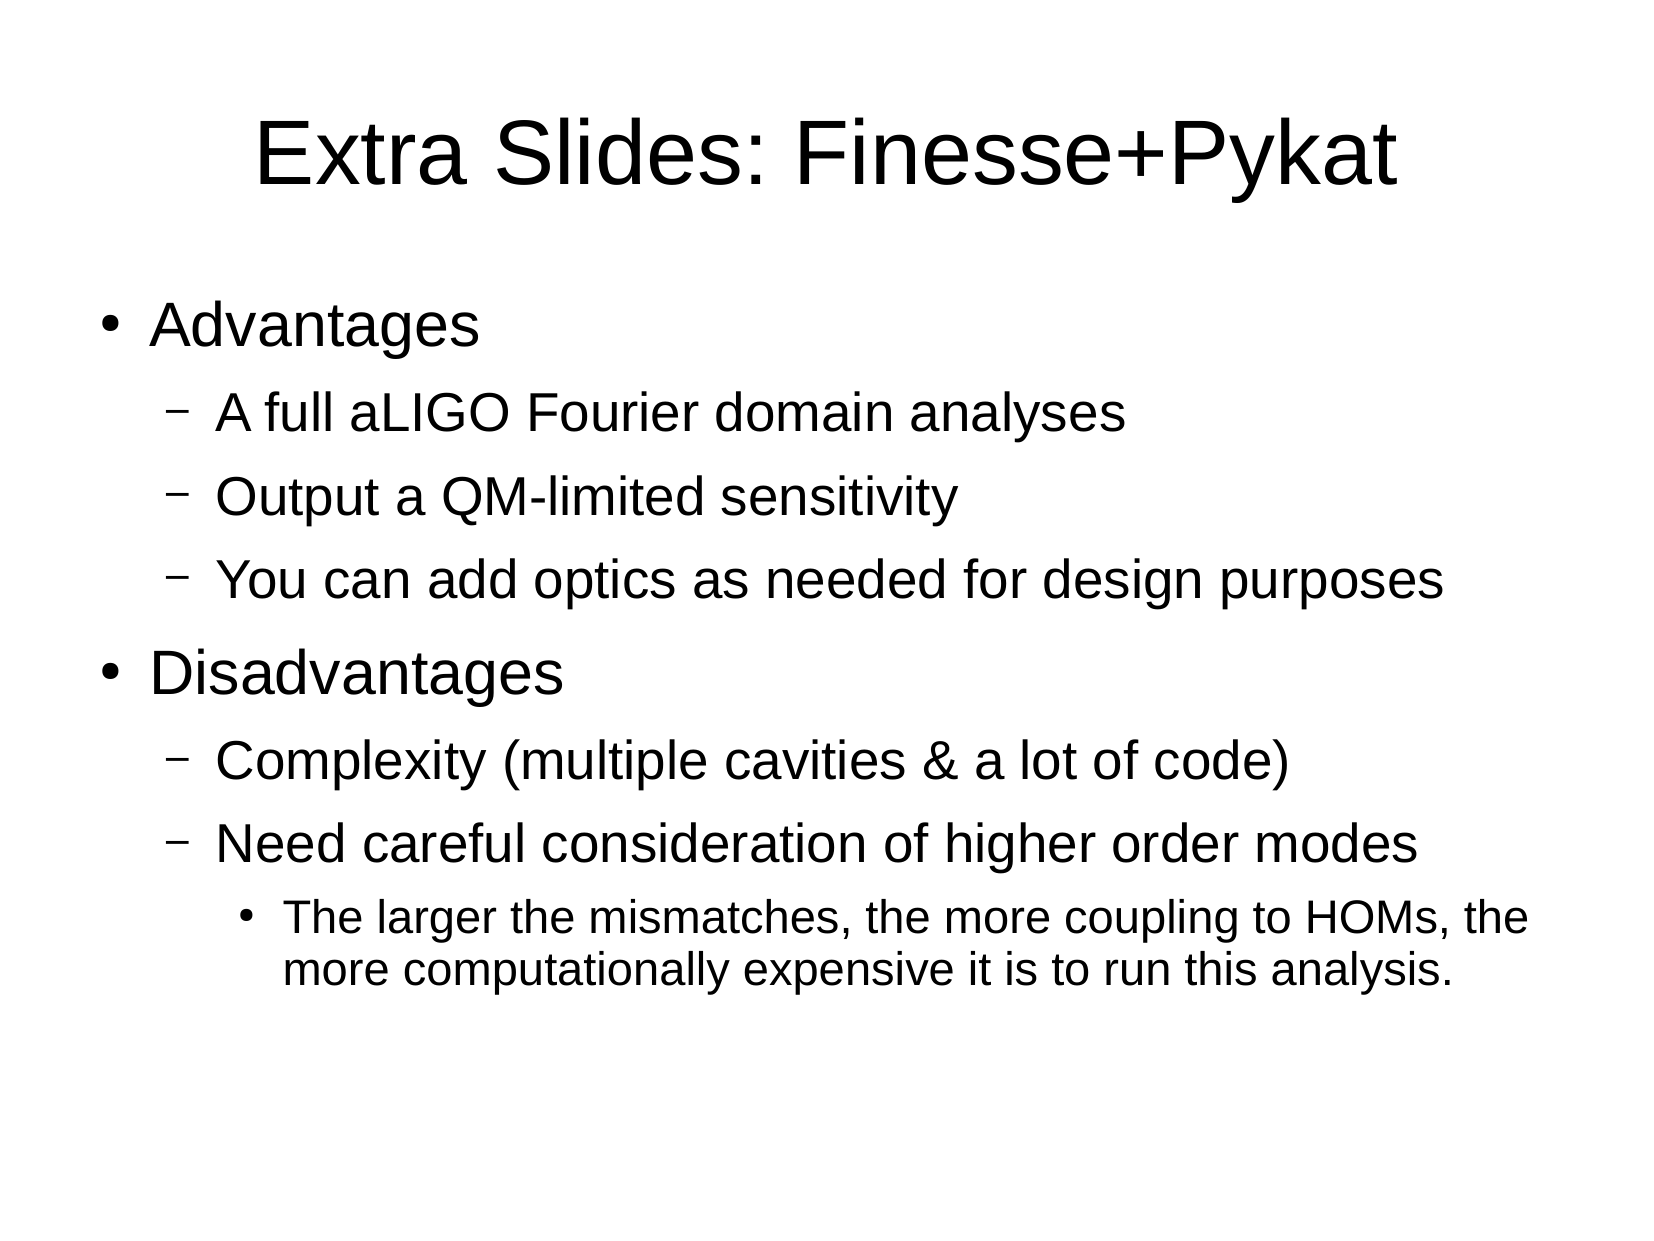

# Extra Slides: Finesse+Pykat
Advantages
A full aLIGO Fourier domain analyses
Output a QM-limited sensitivity
You can add optics as needed for design purposes
Disadvantages
Complexity (multiple cavities & a lot of code)
Need careful consideration of higher order modes
The larger the mismatches, the more coupling to HOMs, the more computationally expensive it is to run this analysis.